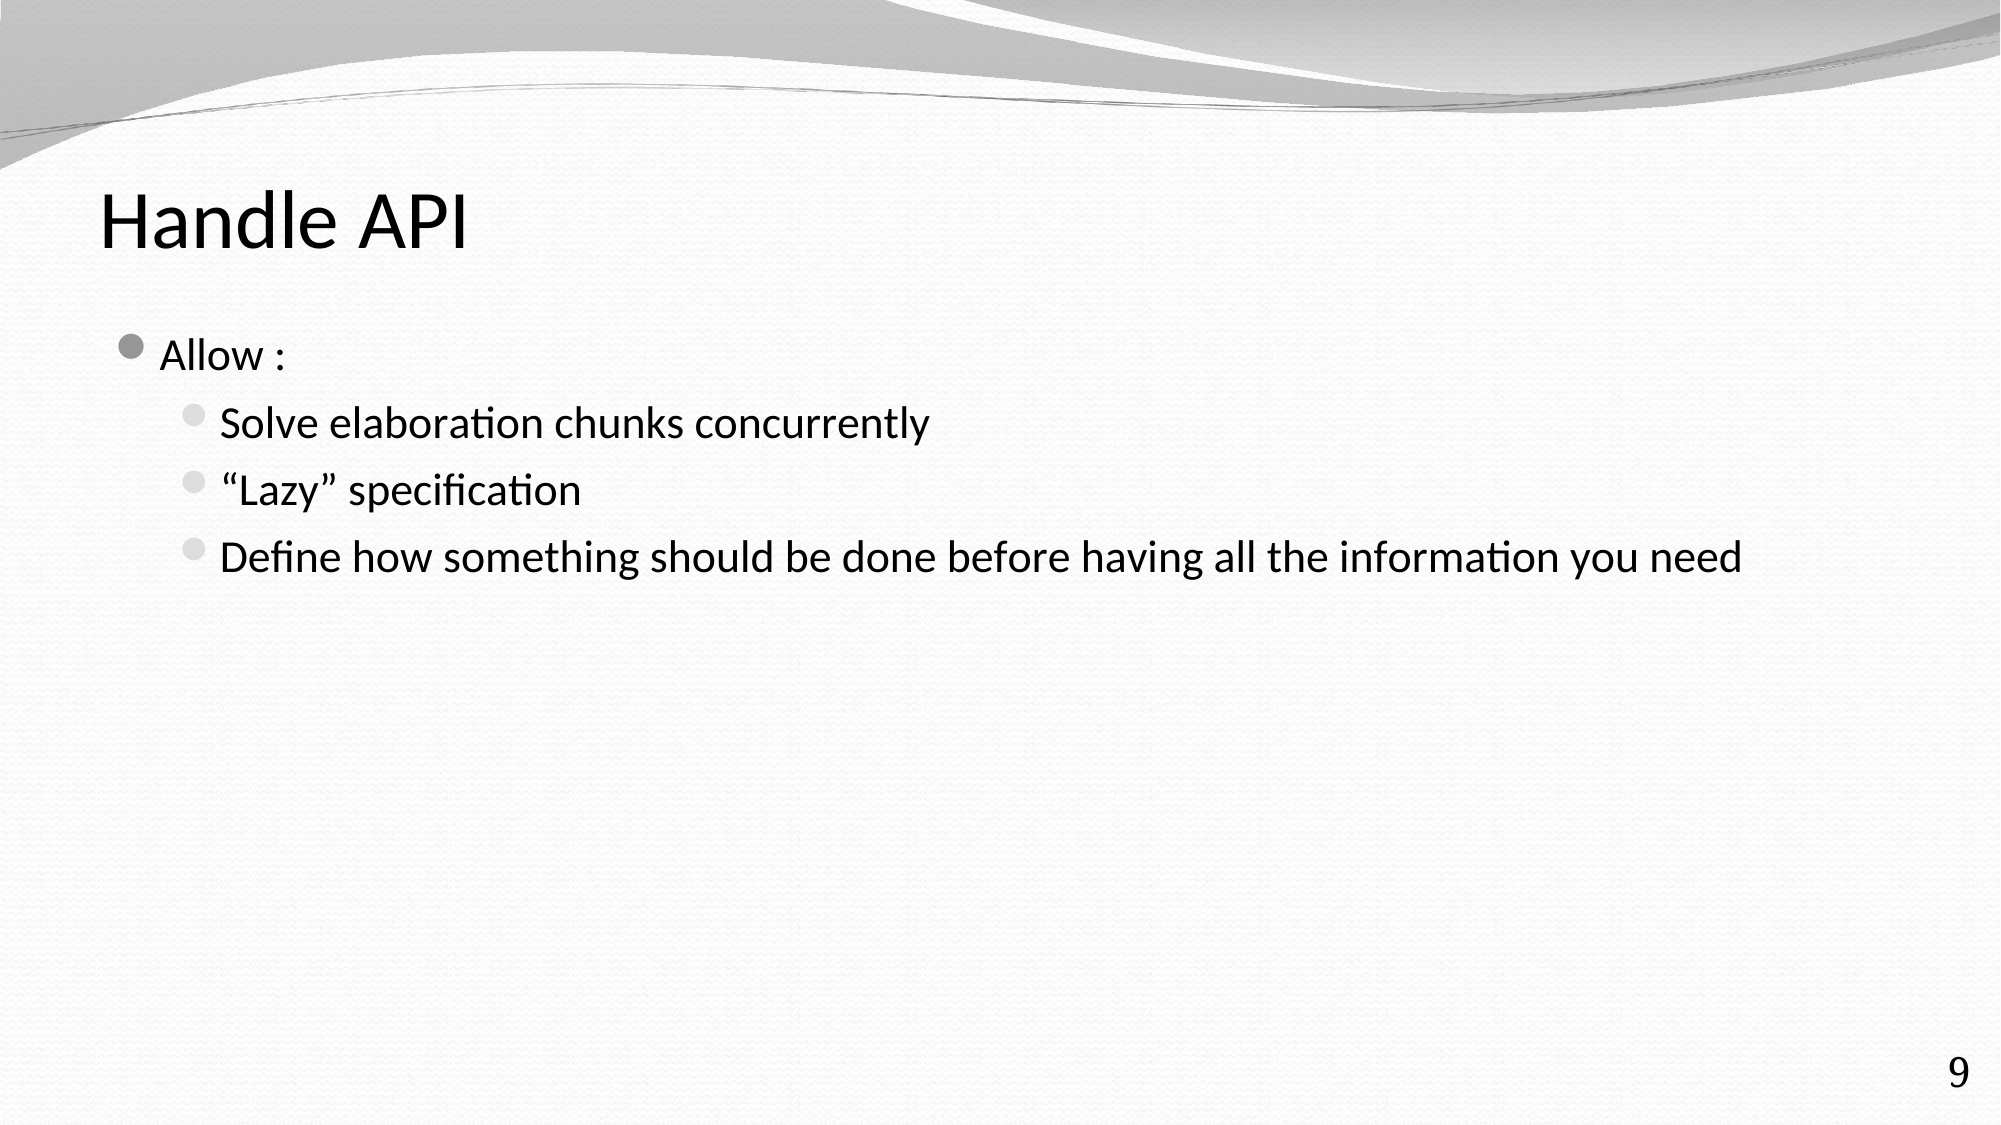

# Handle API
Allow :
Solve elaboration chunks concurrently
“Lazy” specification
Define how something should be done before having all the information you need